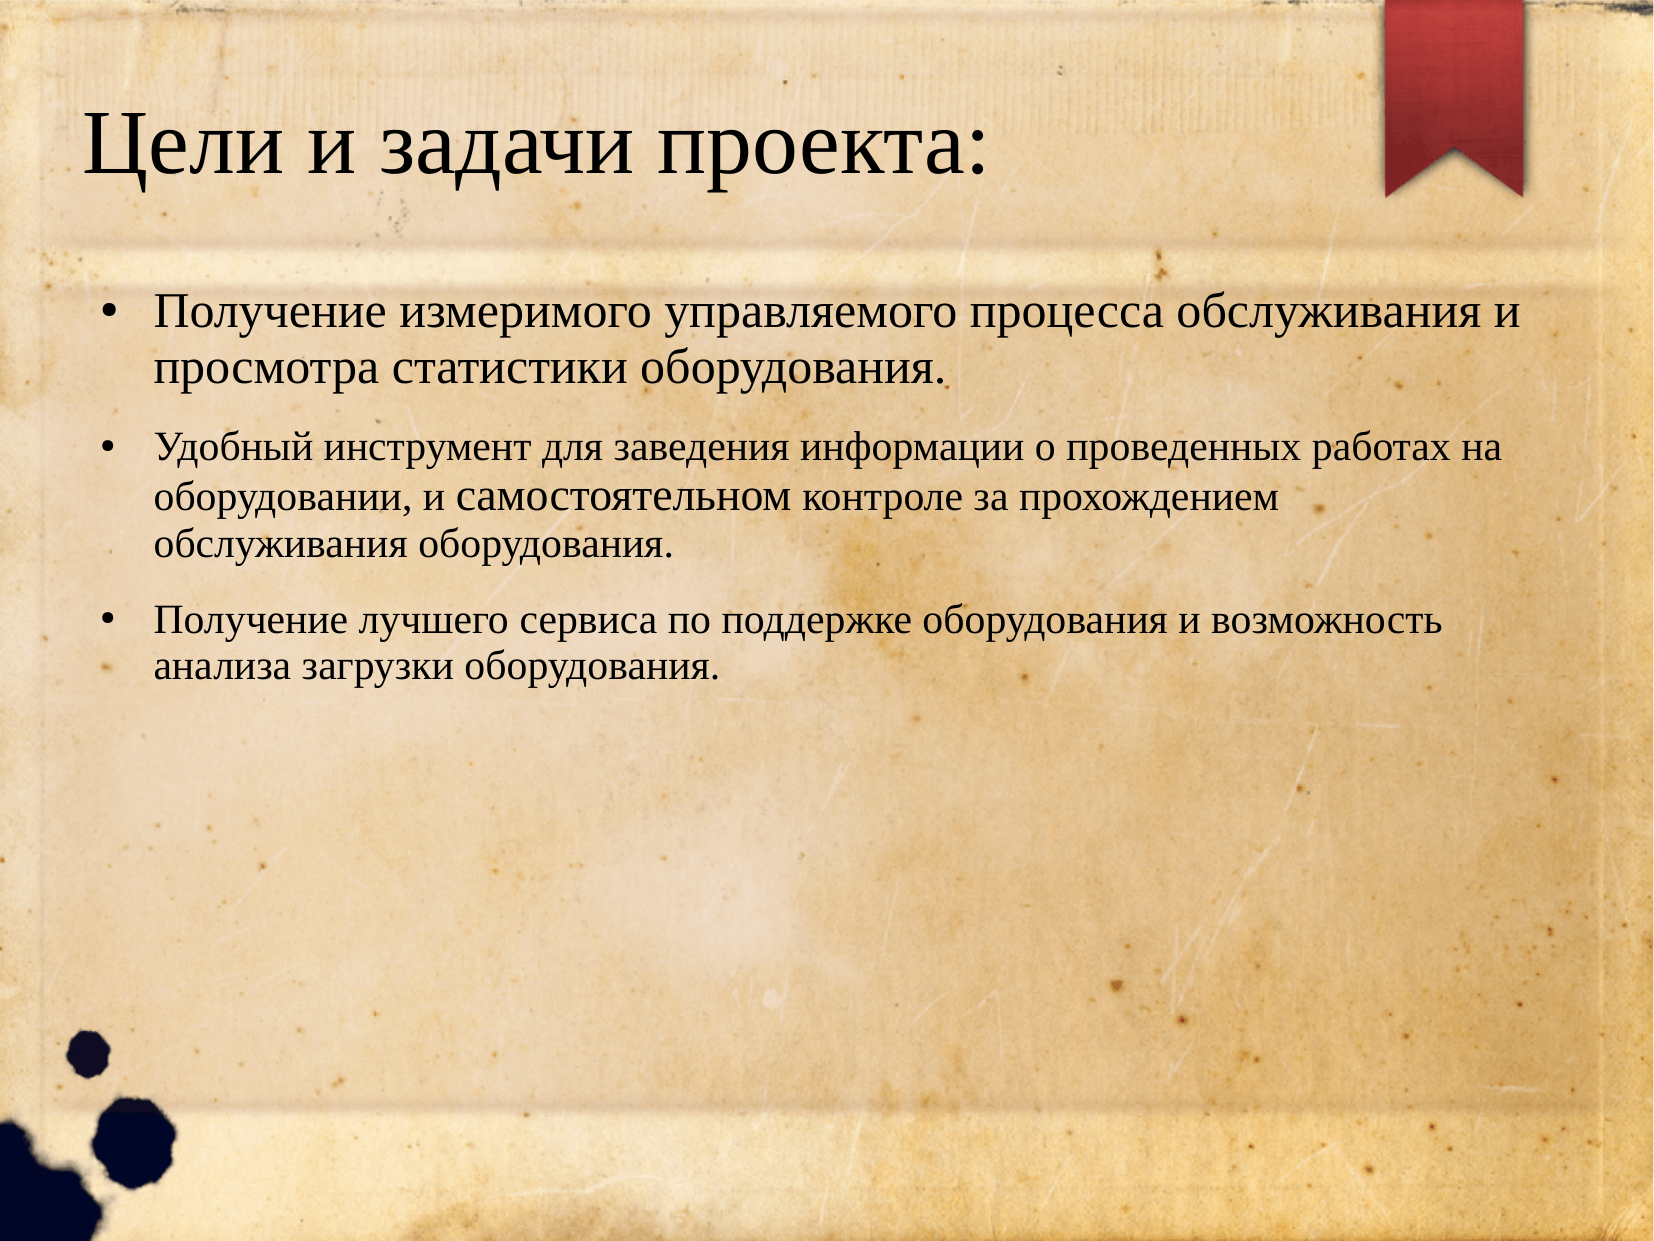

# Цели и задачи проекта:
Получение измеримого управляемого процесса обслуживания и просмотра статистики оборудования.
Удобный инструмент для заведения информации о проведенных работах на оборудовании, и самостоятельном контроле за прохождением обслуживания оборудования.
Получение лучшего сервиса по поддержке оборудования и возможность анализа загрузки оборудования.